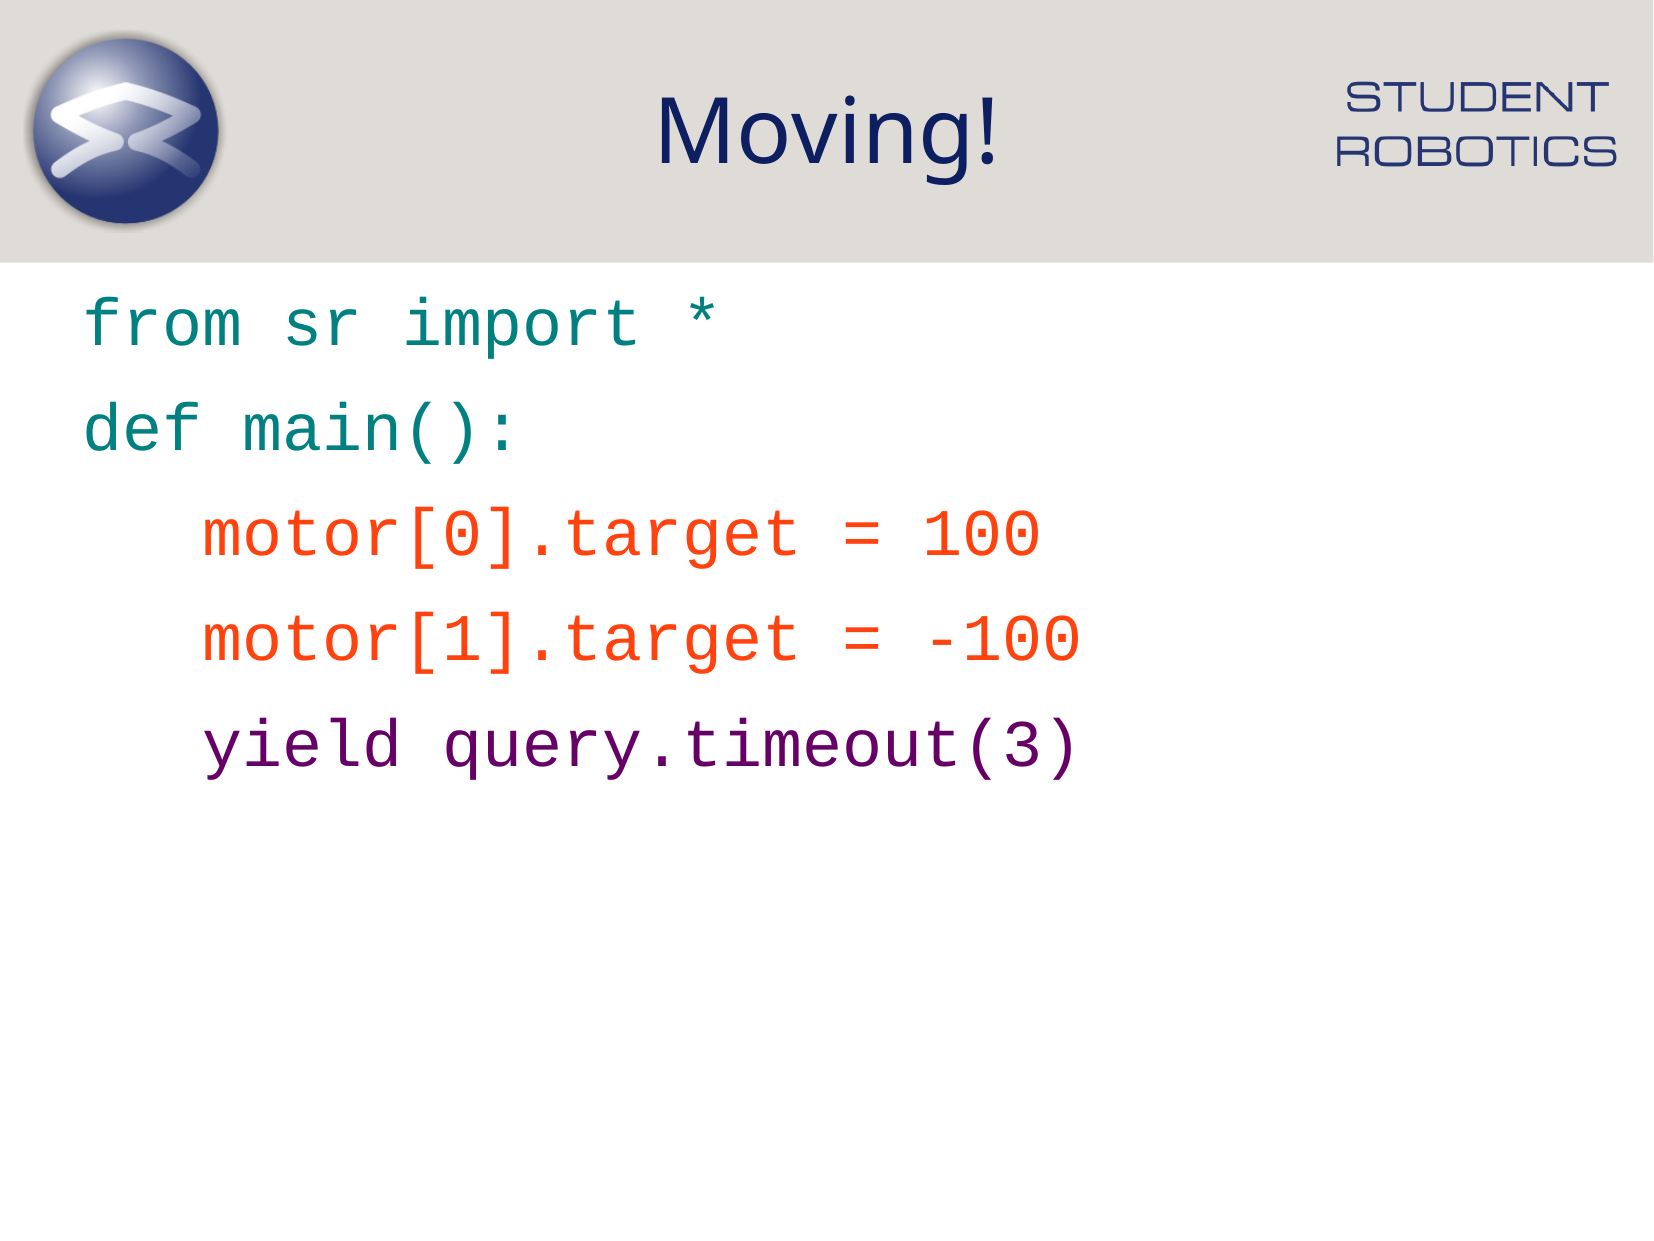

# Moving!
from sr import *
def main():
 motor[0].target = 100
 motor[1].target = -100
 yield query.timeout(3)